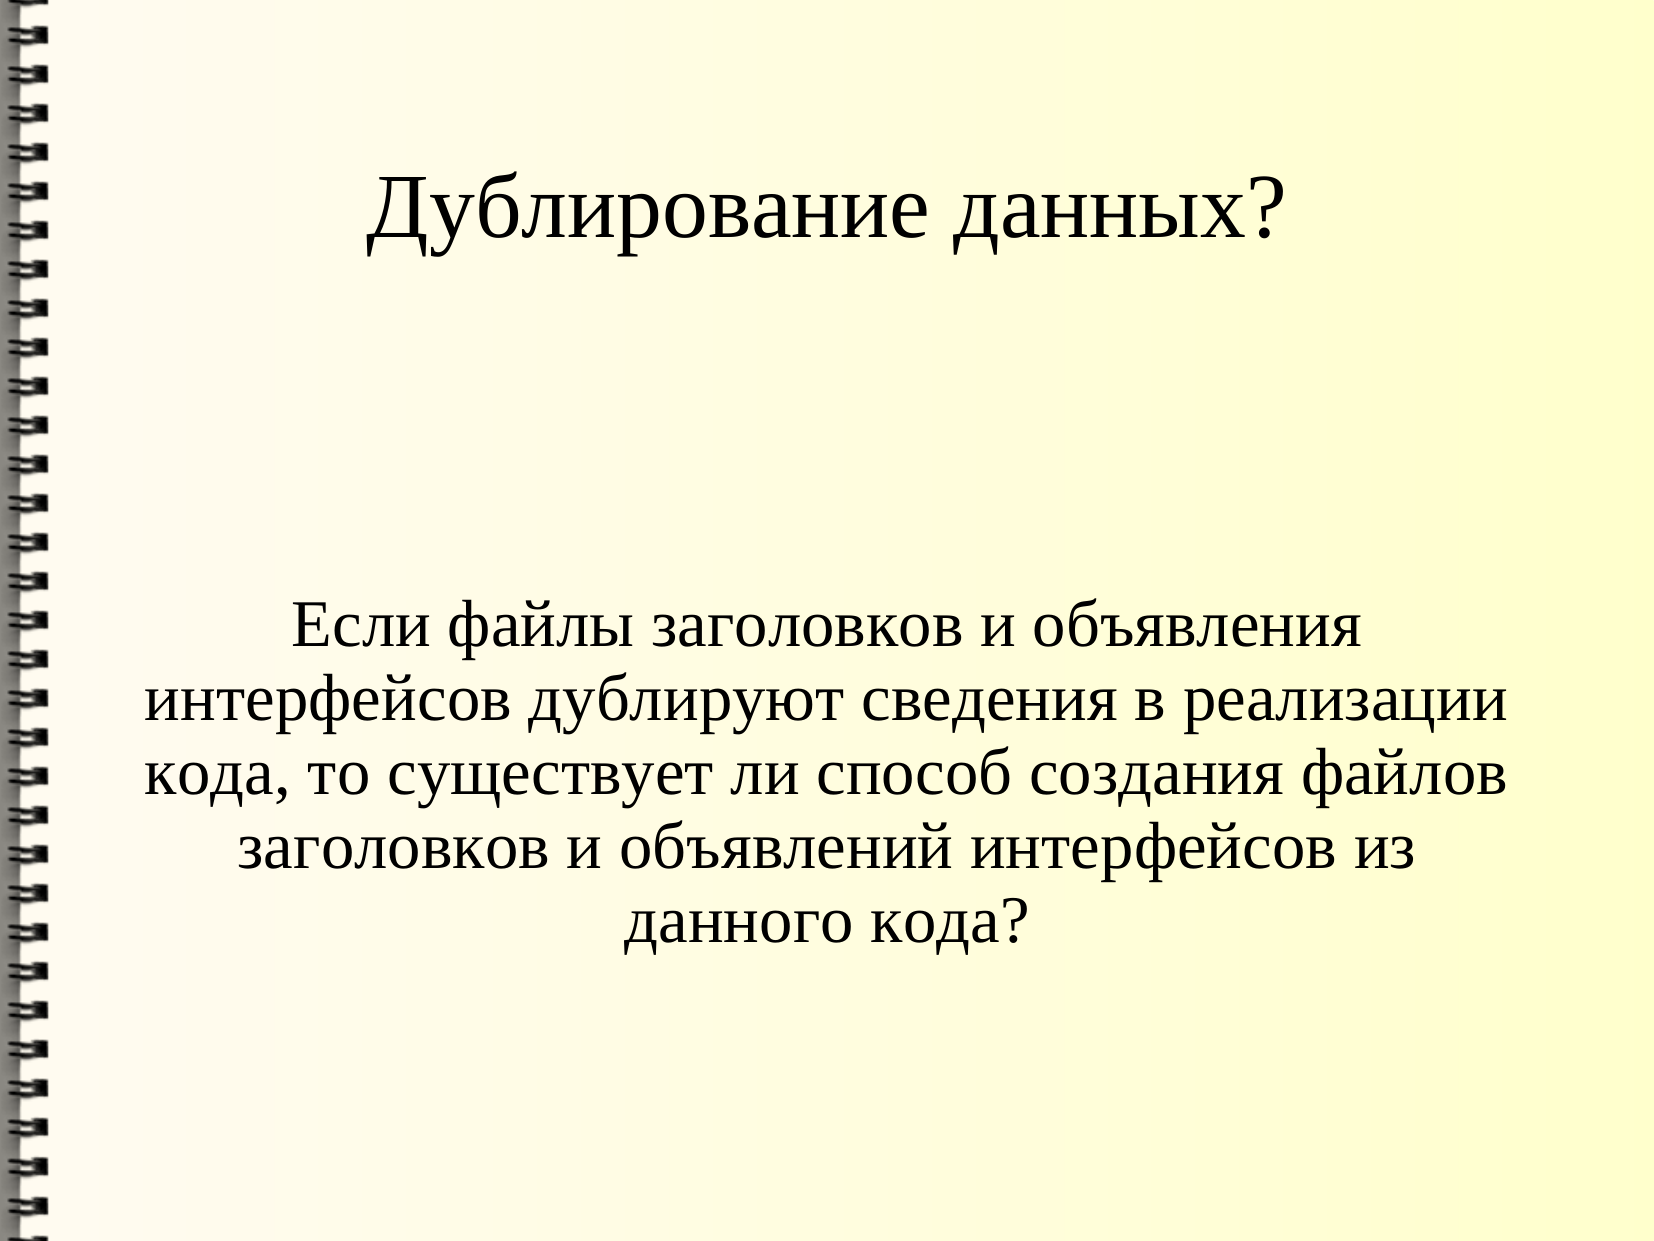

# Дублирование данных?
Если файлы заголовков и объявления интерфейсов дублируют сведения в реализации кода, то существует ли способ создания файлов заголовков и объявлений интерфейсов из данного кода?